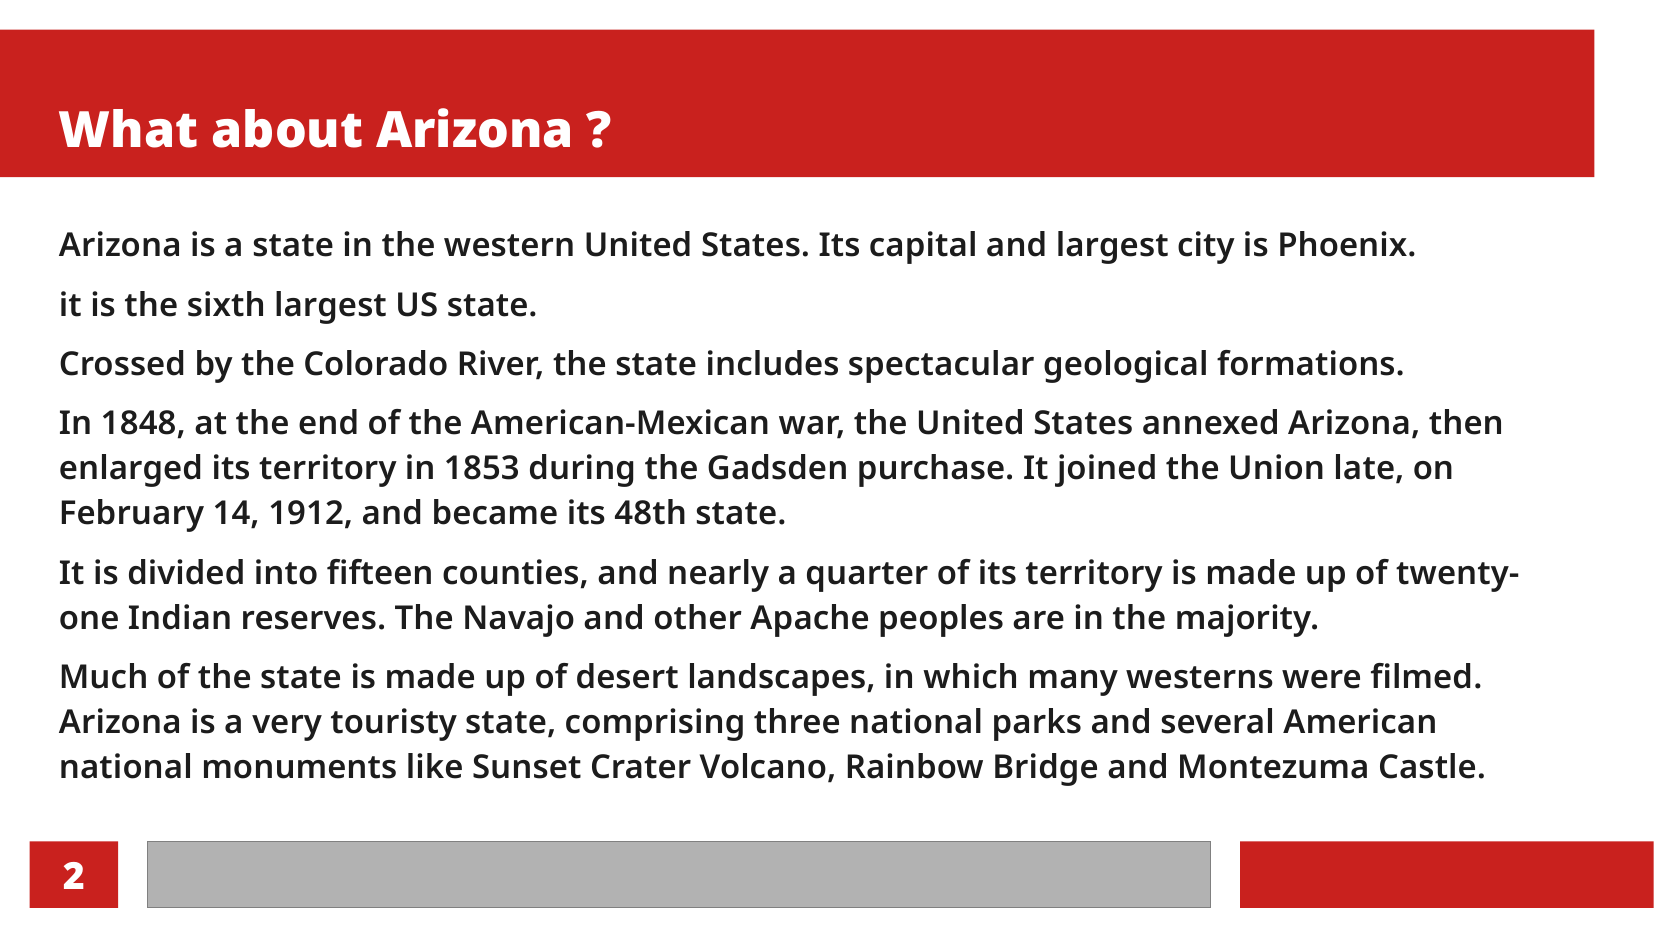

# What about Arizona ?
Arizona is a state in the western United States. Its capital and largest city is Phoenix.
it is the sixth largest US state.
Crossed by the Colorado River, the state includes spectacular geological formations.
In 1848, at the end of the American-Mexican war, the United States annexed Arizona, then enlarged its territory in 1853 during the Gadsden purchase. It joined the Union late, on February 14, 1912, and became its 48th state.
It is divided into fifteen counties, and nearly a quarter of its territory is made up of twenty-one Indian reserves. The Navajo and other Apache peoples are in the majority.
Much of the state is made up of desert landscapes, in which many westerns were filmed. Arizona is a very touristy state, comprising three national parks and several American national monuments like Sunset Crater Volcano, Rainbow Bridge and Montezuma Castle.
2